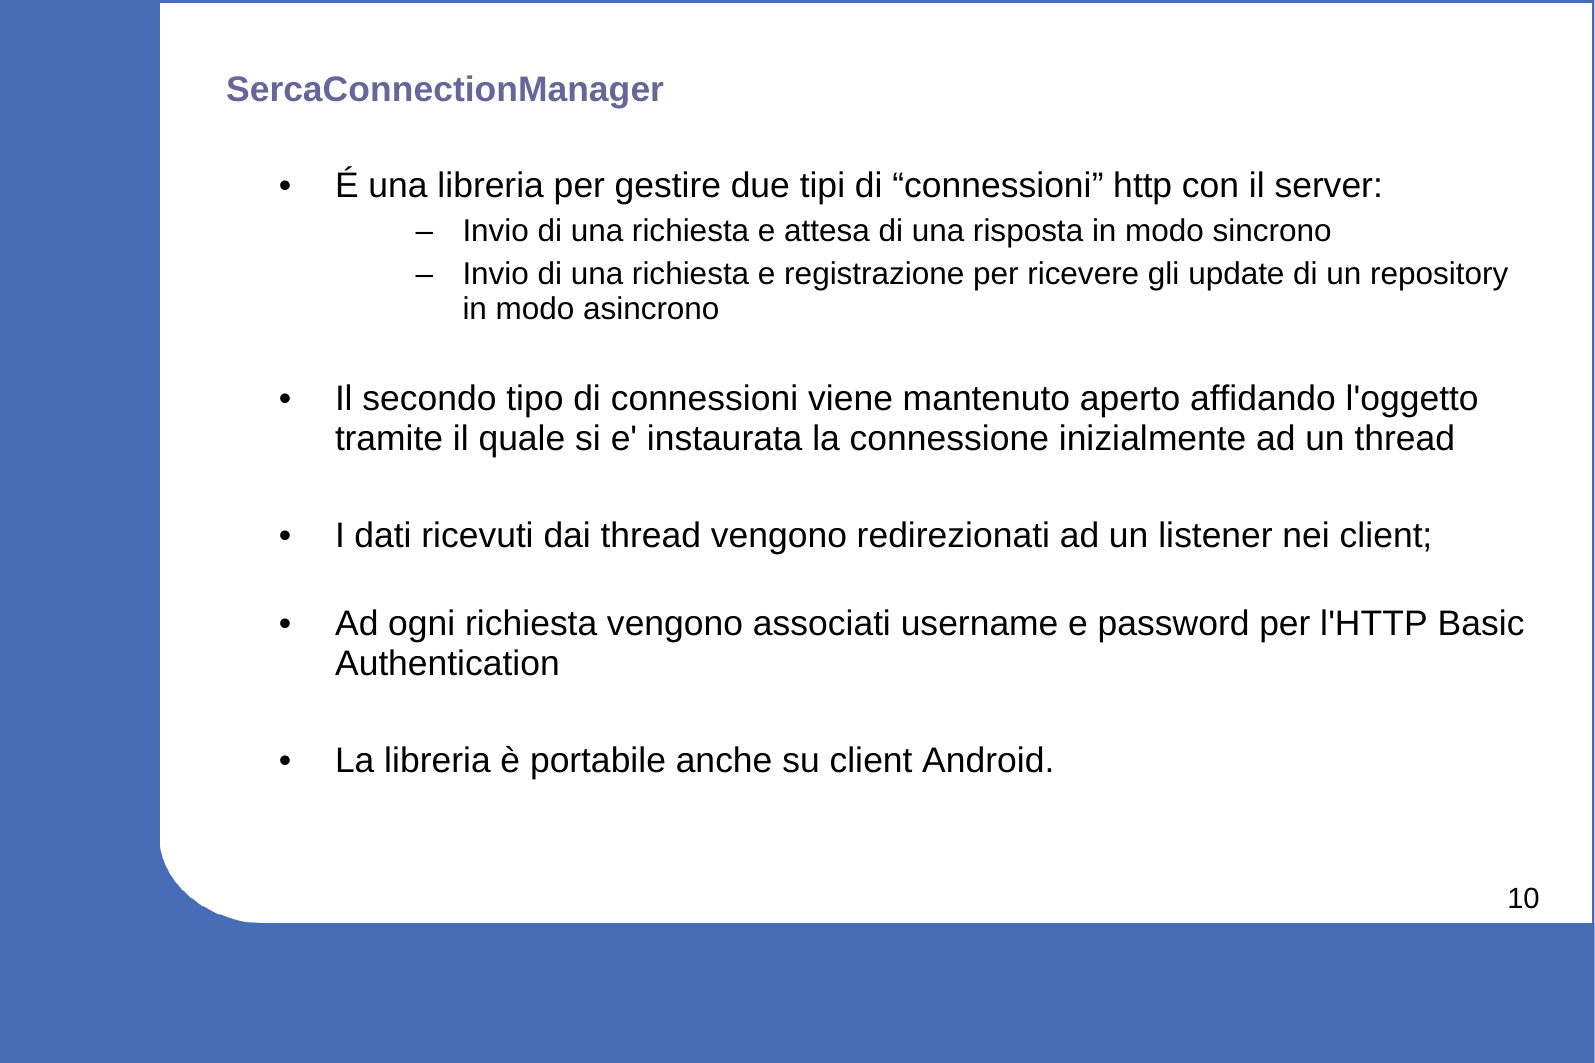

# SercaConnectionManager
É una libreria per gestire due tipi di “connessioni” http con il server:
Invio di una richiesta e attesa di una risposta in modo sincrono
Invio di una richiesta e registrazione per ricevere gli update di un repository in modo asincrono
Il secondo tipo di connessioni viene mantenuto aperto affidando l'oggetto tramite il quale si e' instaurata la connessione inizialmente ad un thread
I dati ricevuti dai thread vengono redirezionati ad un listener nei client;
Ad ogni richiesta vengono associati username e password per l'HTTP Basic Authentication
La libreria è portabile anche su client Android.
10